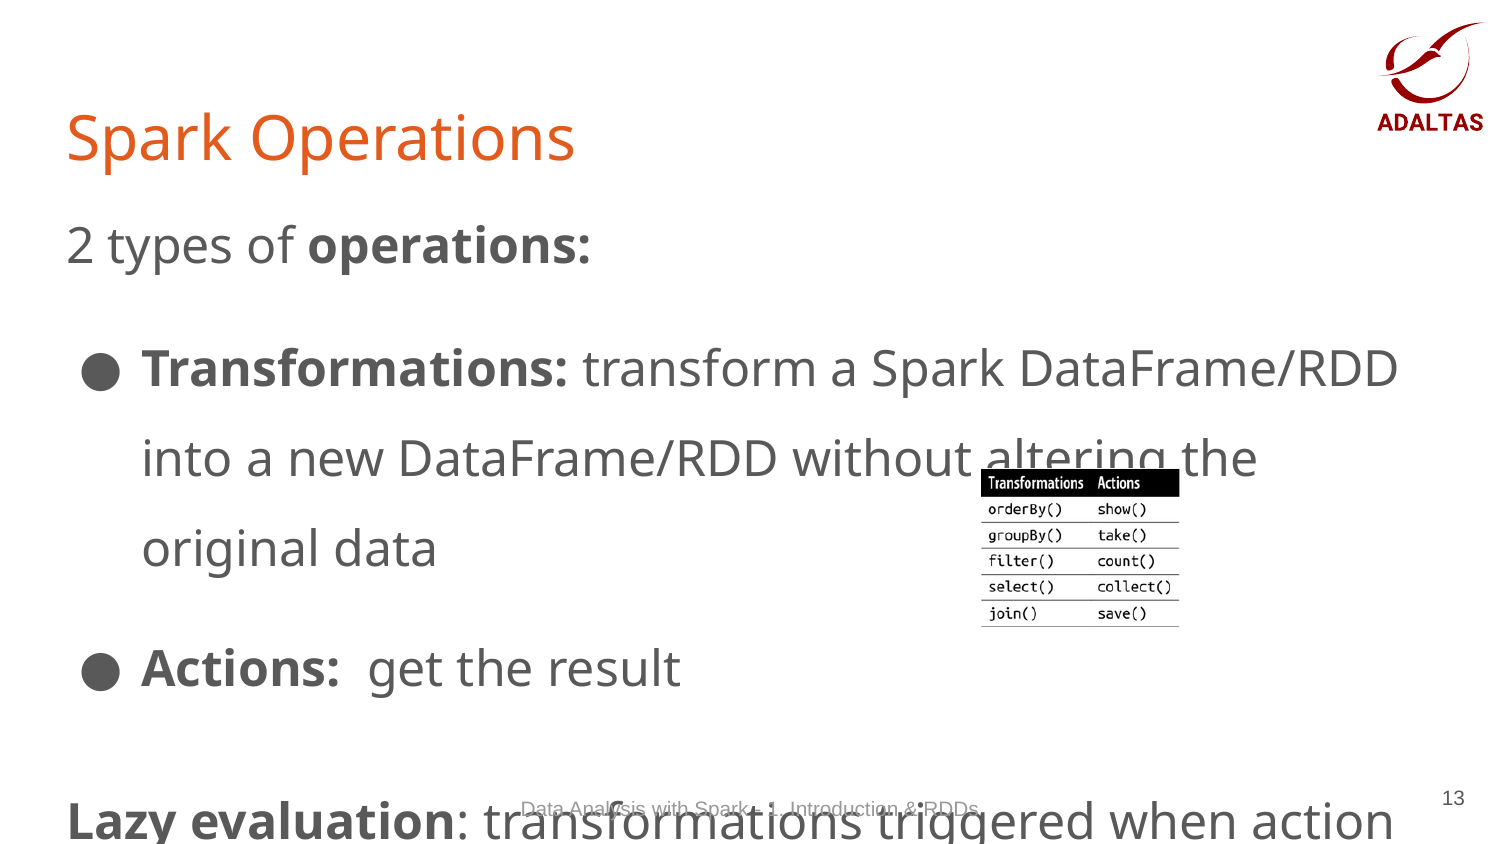

Spark Operations
# 2 types of operations:
Transformations: transform a Spark DataFrame/RDD into a new DataFrame/RDD without altering the original data
Actions: get the result
Lazy evaluation: transformations triggered when action is called.
Data Analysis with Spark - 1. Introduction & RDDs